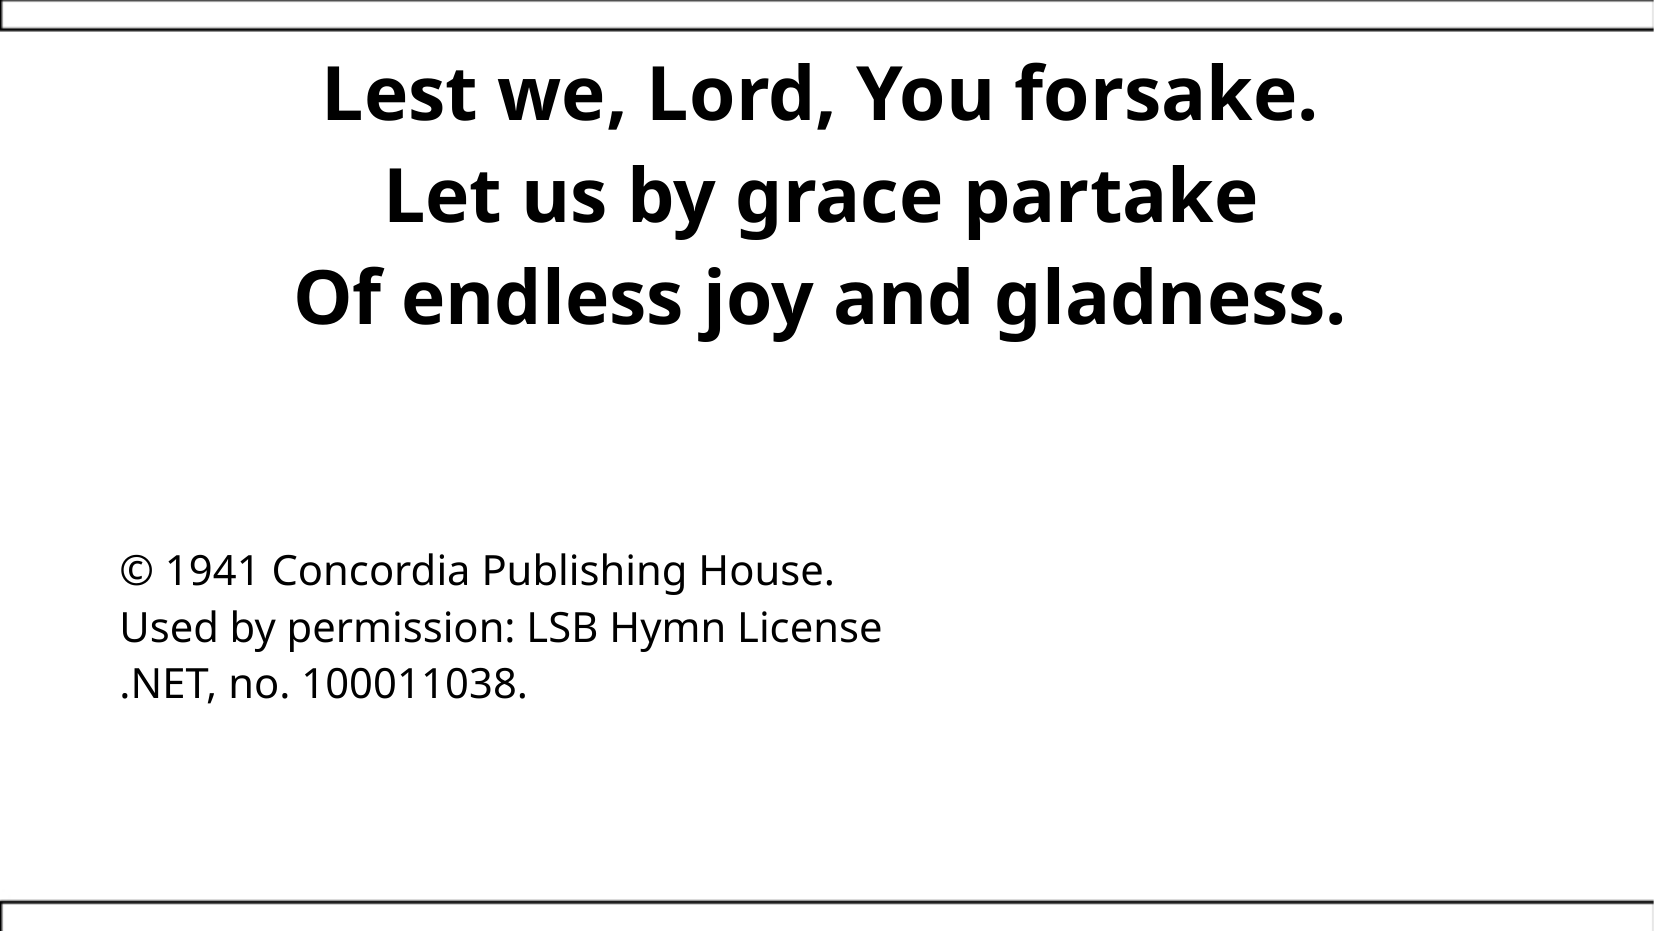

Lest we, Lord, You forsake.
Let us by grace partake
Of endless joy and gladness.
© 1941 Concordia Publishing House.
Used by permission: LSB Hymn License
.NET, no. 100011038.